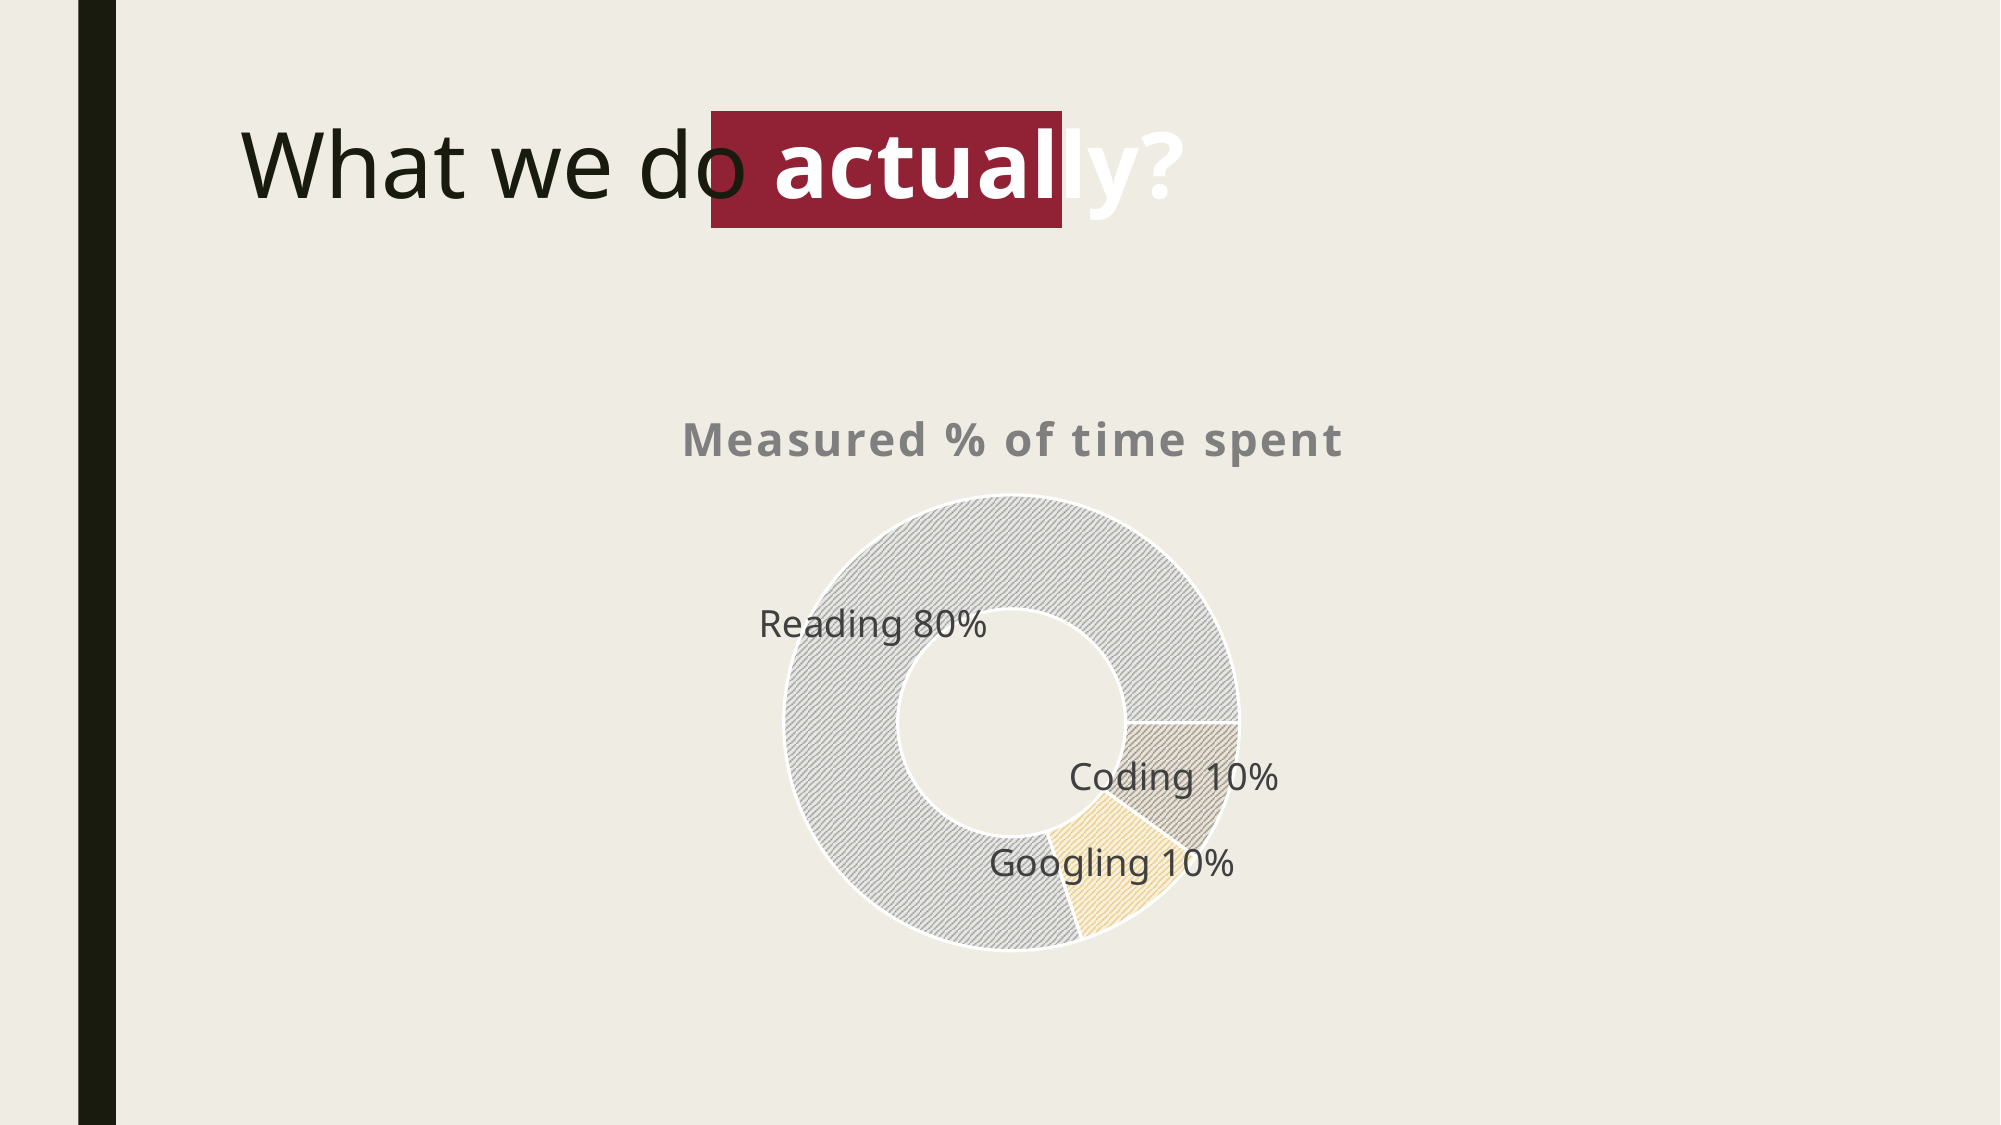

# What we do actually?
### Chart: Measured % of time spent
| Category | Measured % of time spent |
|---|---|
| Reading | 80.0 |
| Googling | 10.0 |
| Coding | 10.0 |